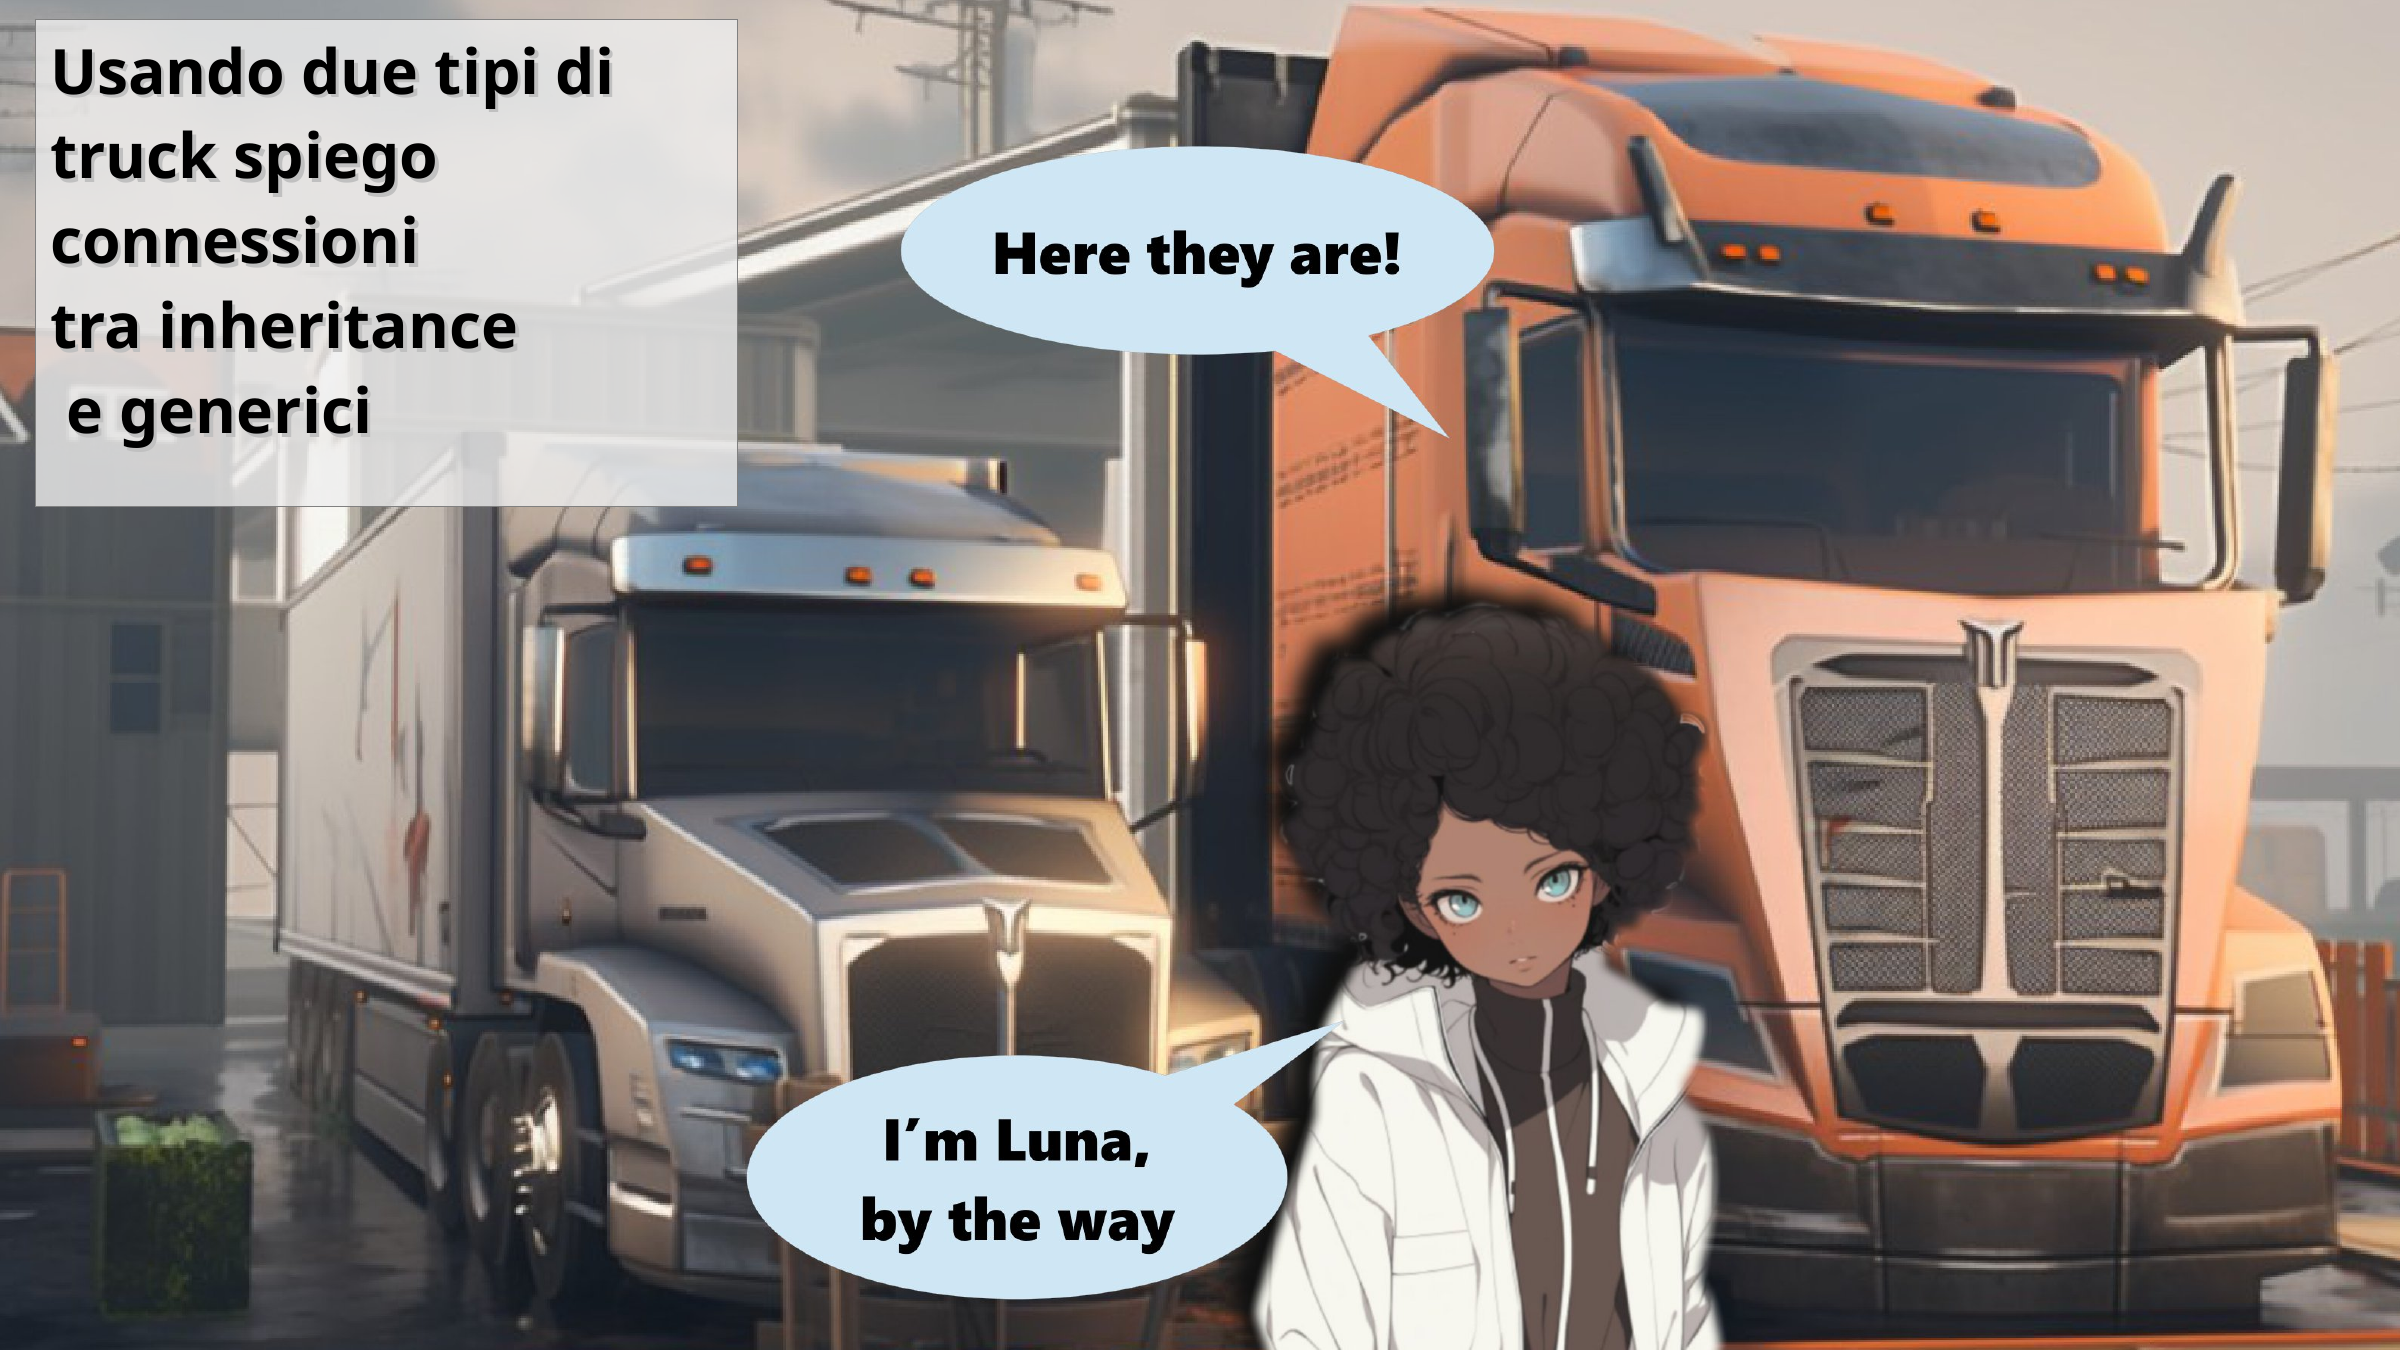

Usando due tipi di
truck spiego
connessioni
tra inheritance
 e generici